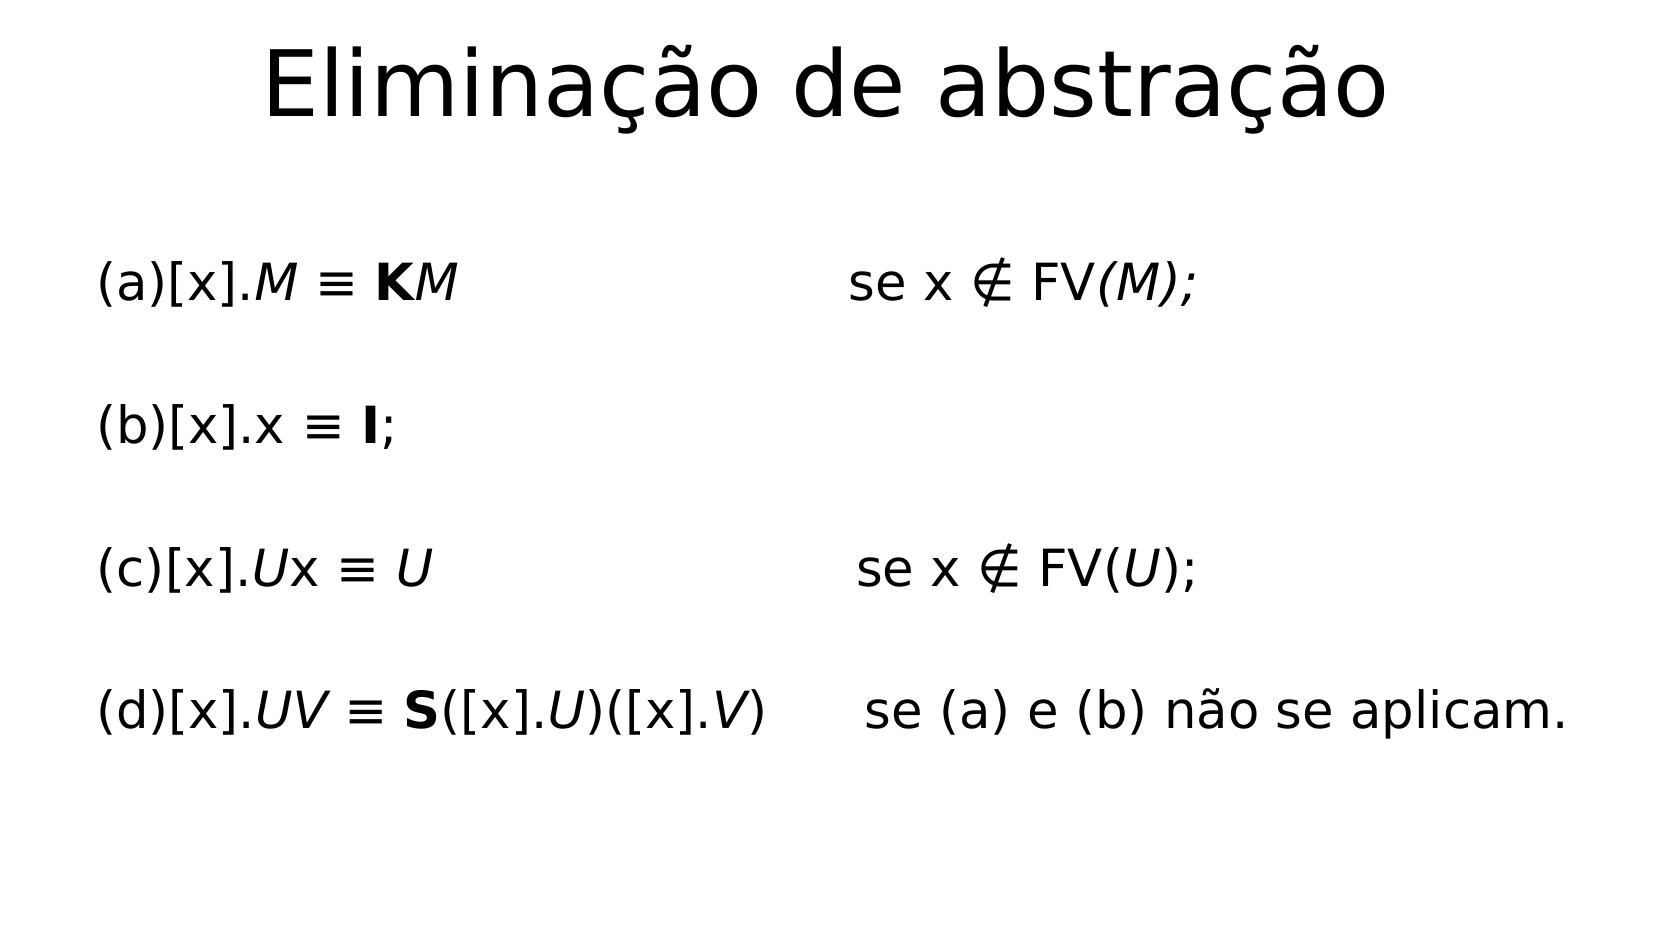

# Eliminação de abstração
 [x].M ≡ KM se x ∉ FV(M);
 [x].x ≡ I;
 [x].Ux ≡ U se x ∉ FV(U);
 [x].UV ≡ S([x].U)([x].V) se (a) e (b) não se aplicam.